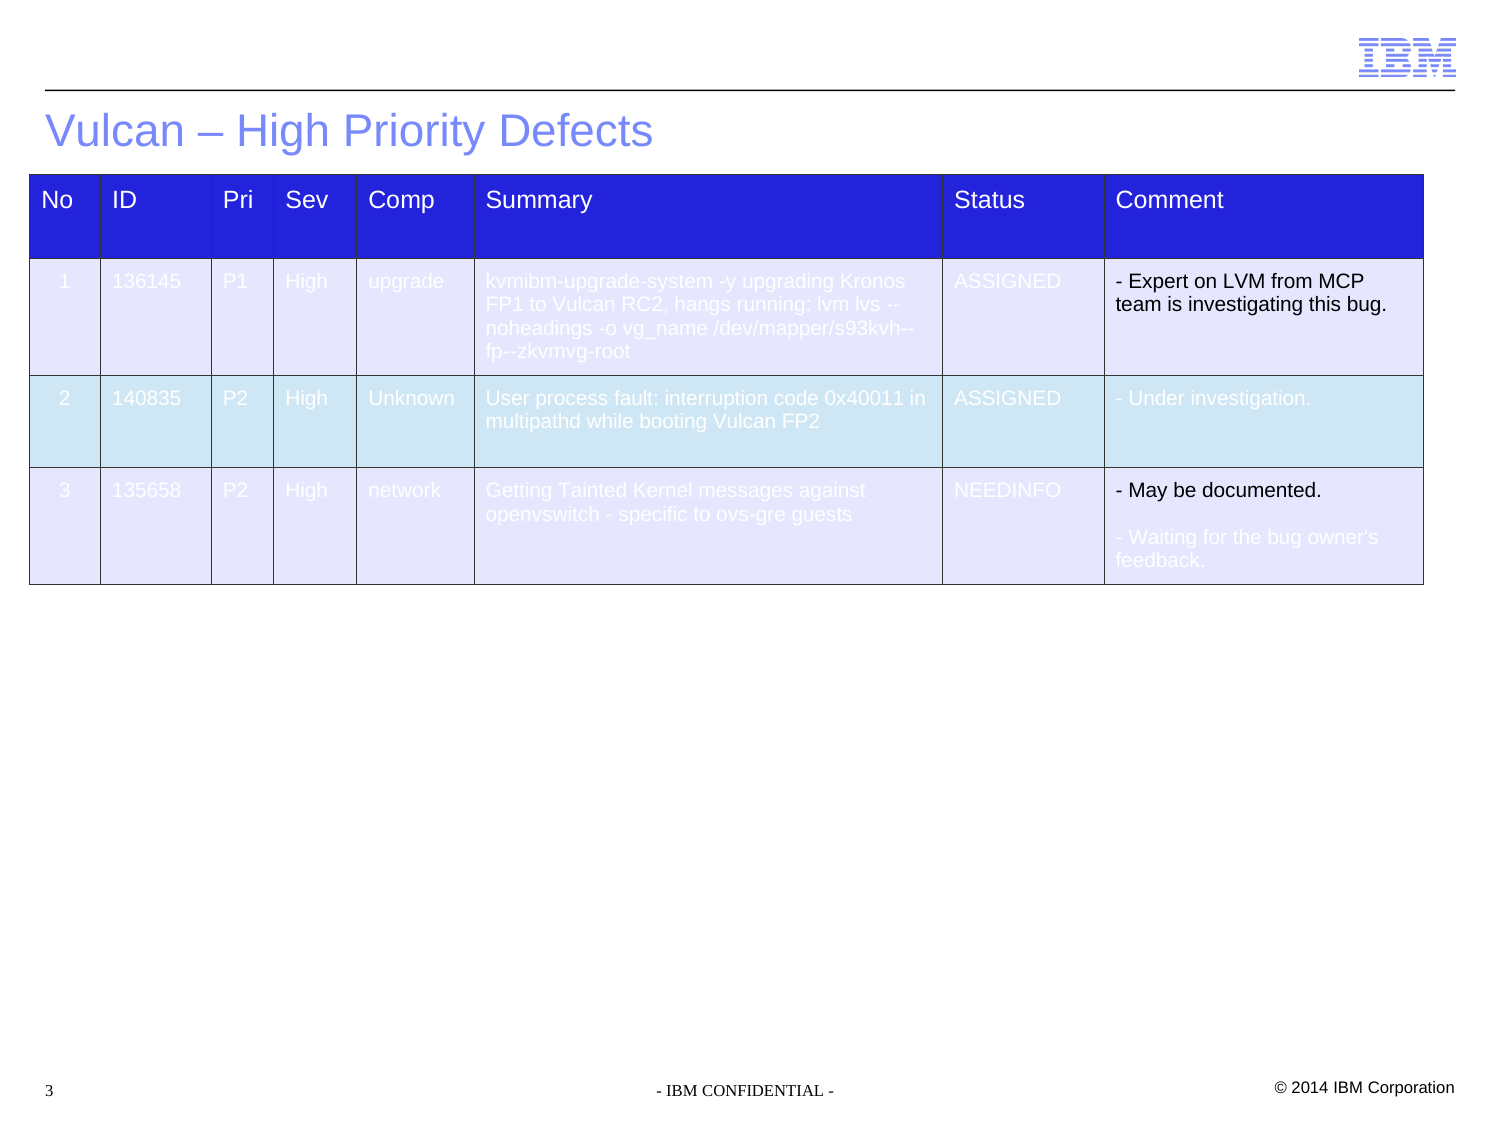

# Vulcan – High Priority Defects
| No | ID | Pri | Sev | Comp | Summary | Status | Comment |
| --- | --- | --- | --- | --- | --- | --- | --- |
| 1 | 136145 | P1 | High | upgrade | kvmibm-upgrade-system -y upgrading Kronos FP1 to Vulcan RC2, hangs running: lvm lvs --noheadings -o vg\_name /dev/mapper/s93kvh--fp--zkvmvg-root | ASSIGNED | - Expert on LVM from MCP team is investigating this bug. |
| 2 | 140835 | P2 | High | Unknown | User process fault: interruption code 0x40011 in multipathd while booting Vulcan FP2 | ASSIGNED | - Under investigation. |
| 3 | 135658 | P2 | High | network | Getting Tainted Kernel messages against openvswitch - specific to ovs-gre guests | NEEDINFO | - May be documented. - Waiting for the bug owner's feedback. |
3